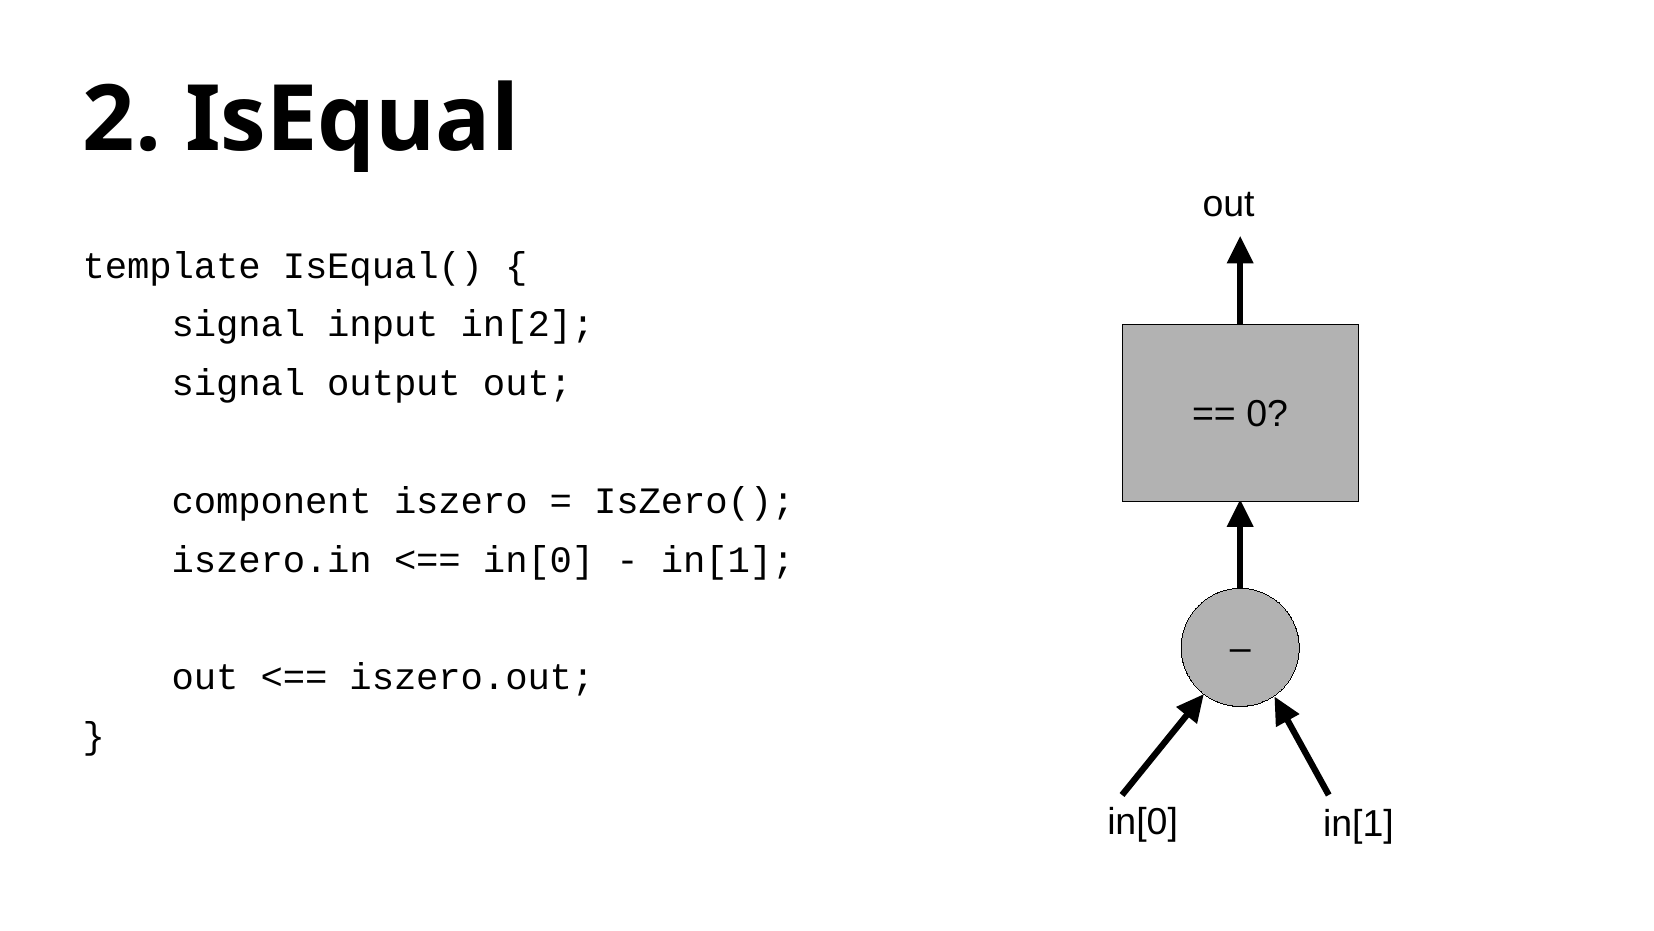

# 2. IsEqual
out
template IsEqual() {
 signal input in[2];
 signal output out;
 component iszero = IsZero();
 iszero.in <== in[0] - in[1];
 out <== iszero.out;
}
== 0?
–
in[0]
in[1]